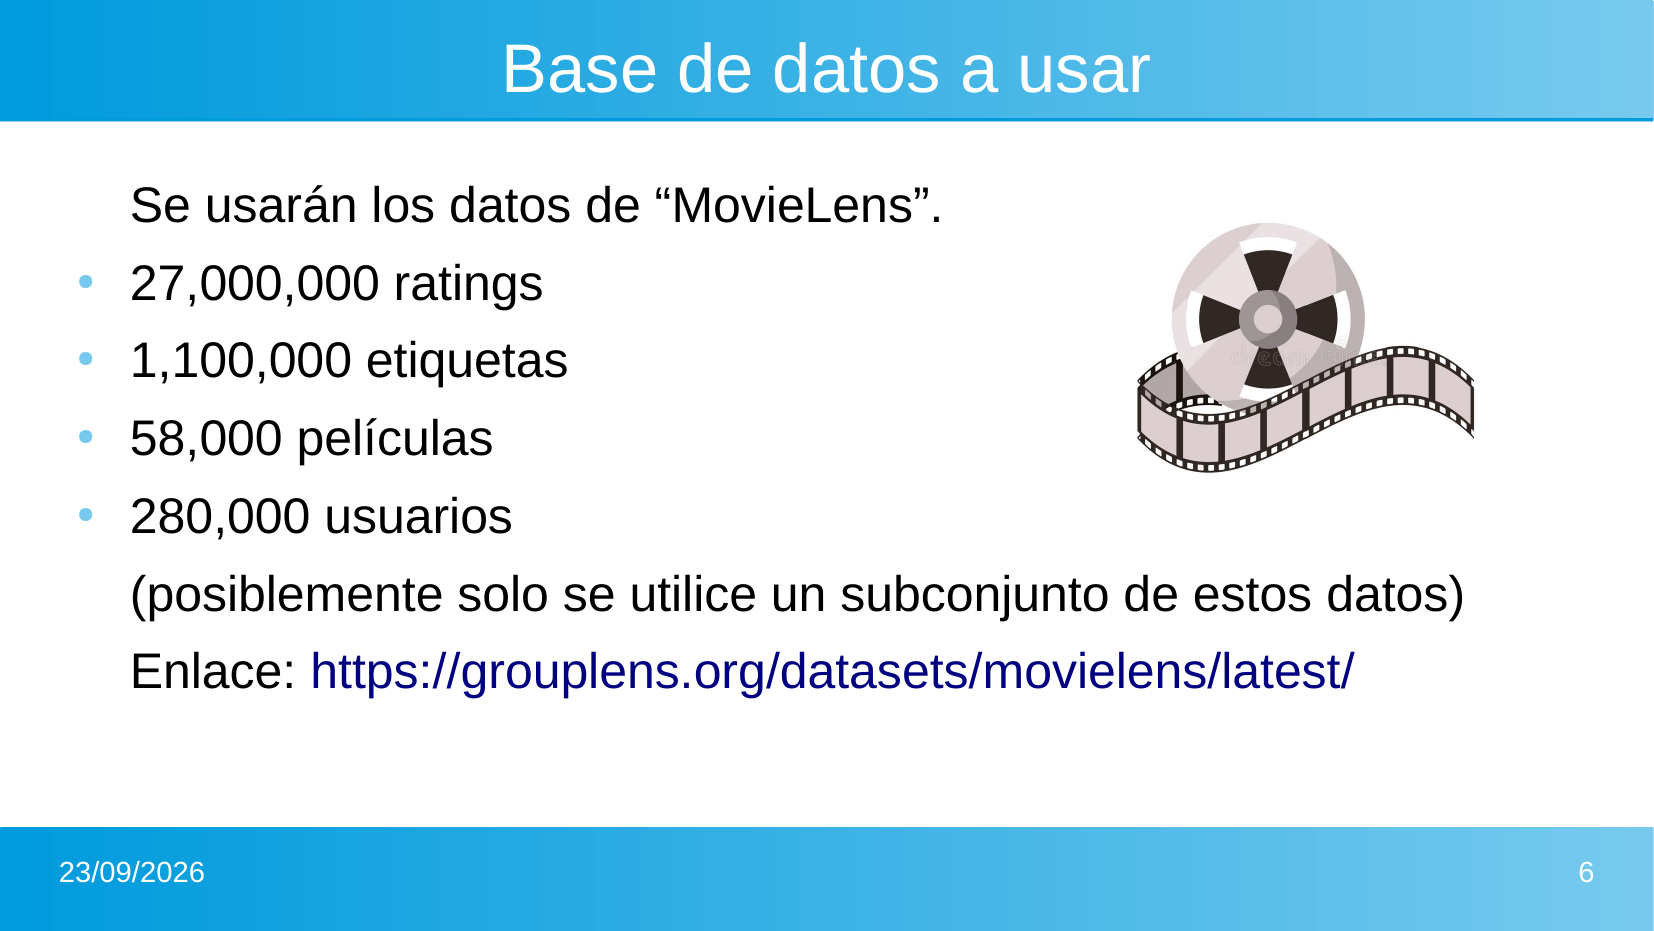

# Base de datos a usar
Se usarán los datos de “MovieLens”.
27,000,000 ratings
1,100,000 etiquetas
58,000 películas
280,000 usuarios
(posiblemente solo se utilice un subconjunto de estos datos)
Enlace: https://grouplens.org/datasets/movielens/latest/
6